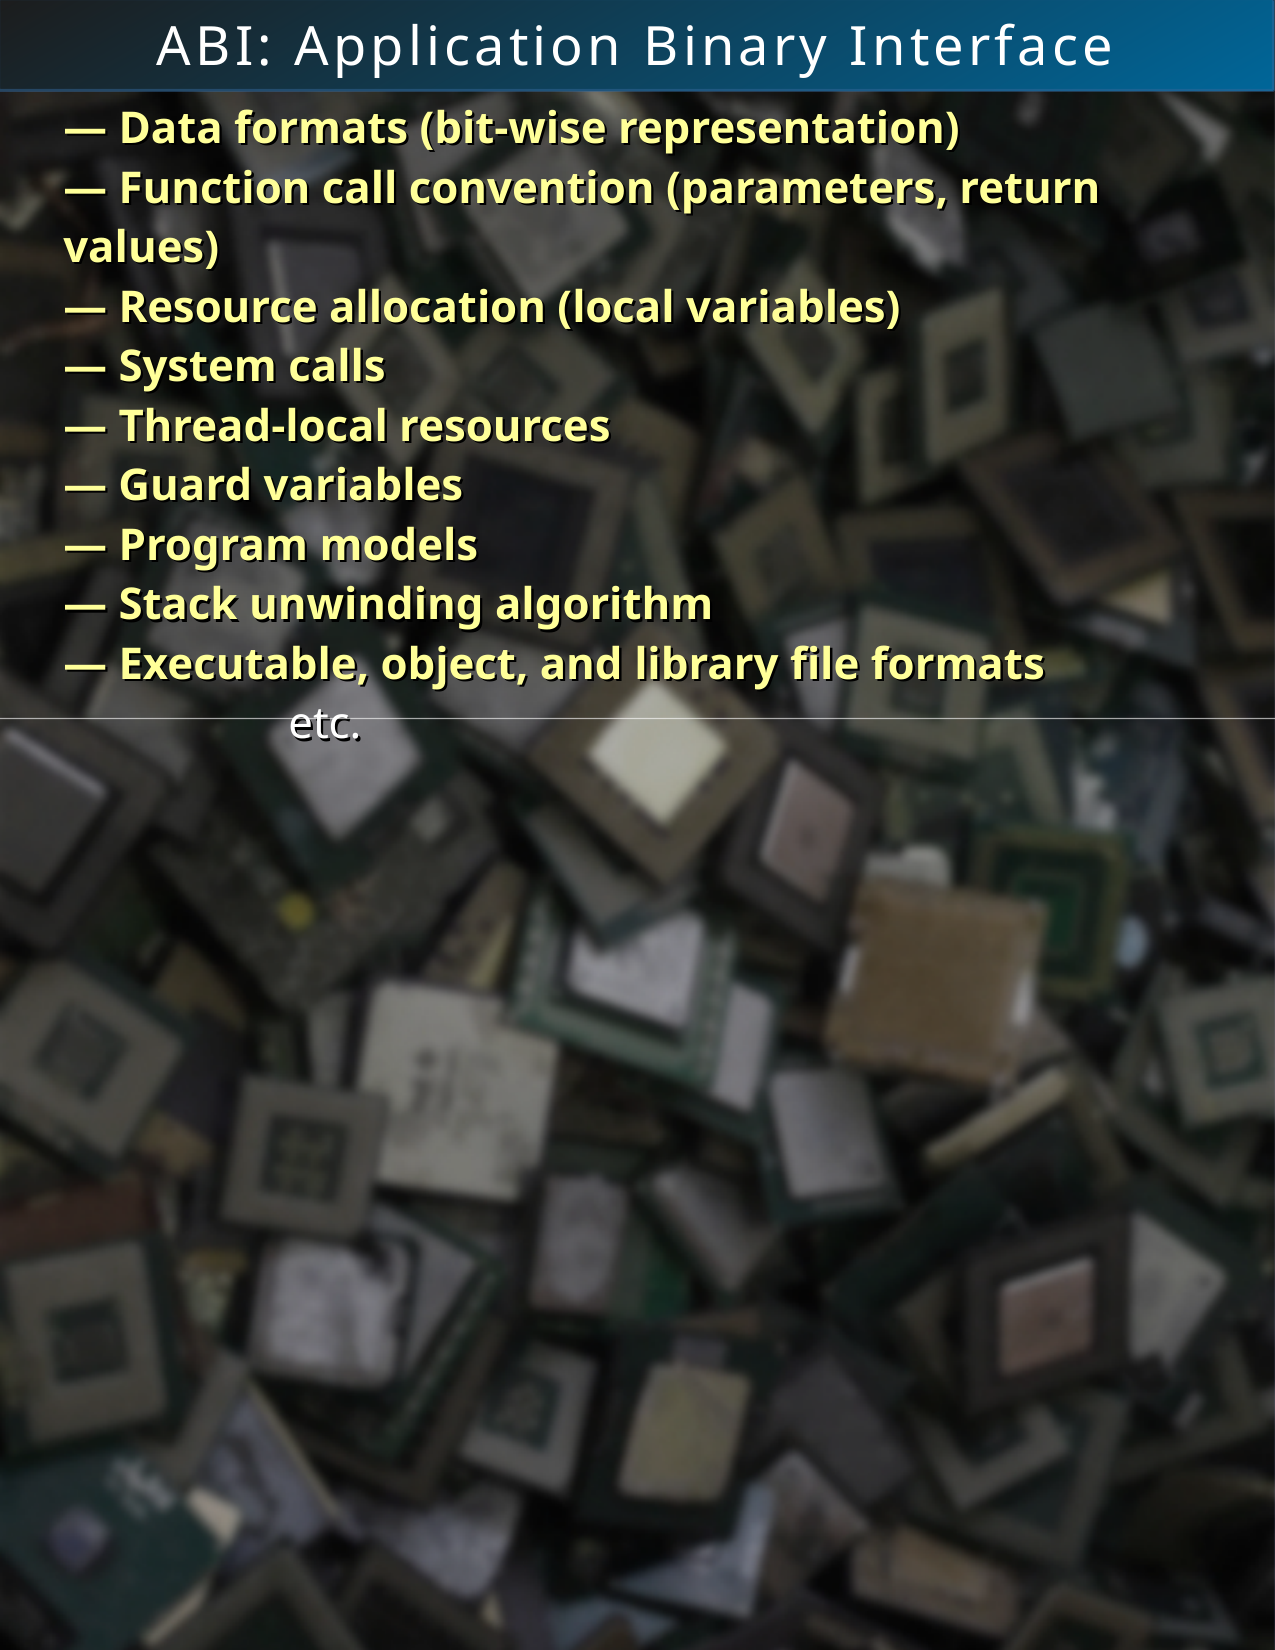

ABI: Application Binary Interface
— Data formats (bit-wise representation)
— Function call convention (parameters, return values)
— Resource allocation (local variables)
— System calls
— Thread-local resources
­— Guard variables
— Program models
— Stack unwinding algorithm
— Executable, object, and library file formats
			etc.